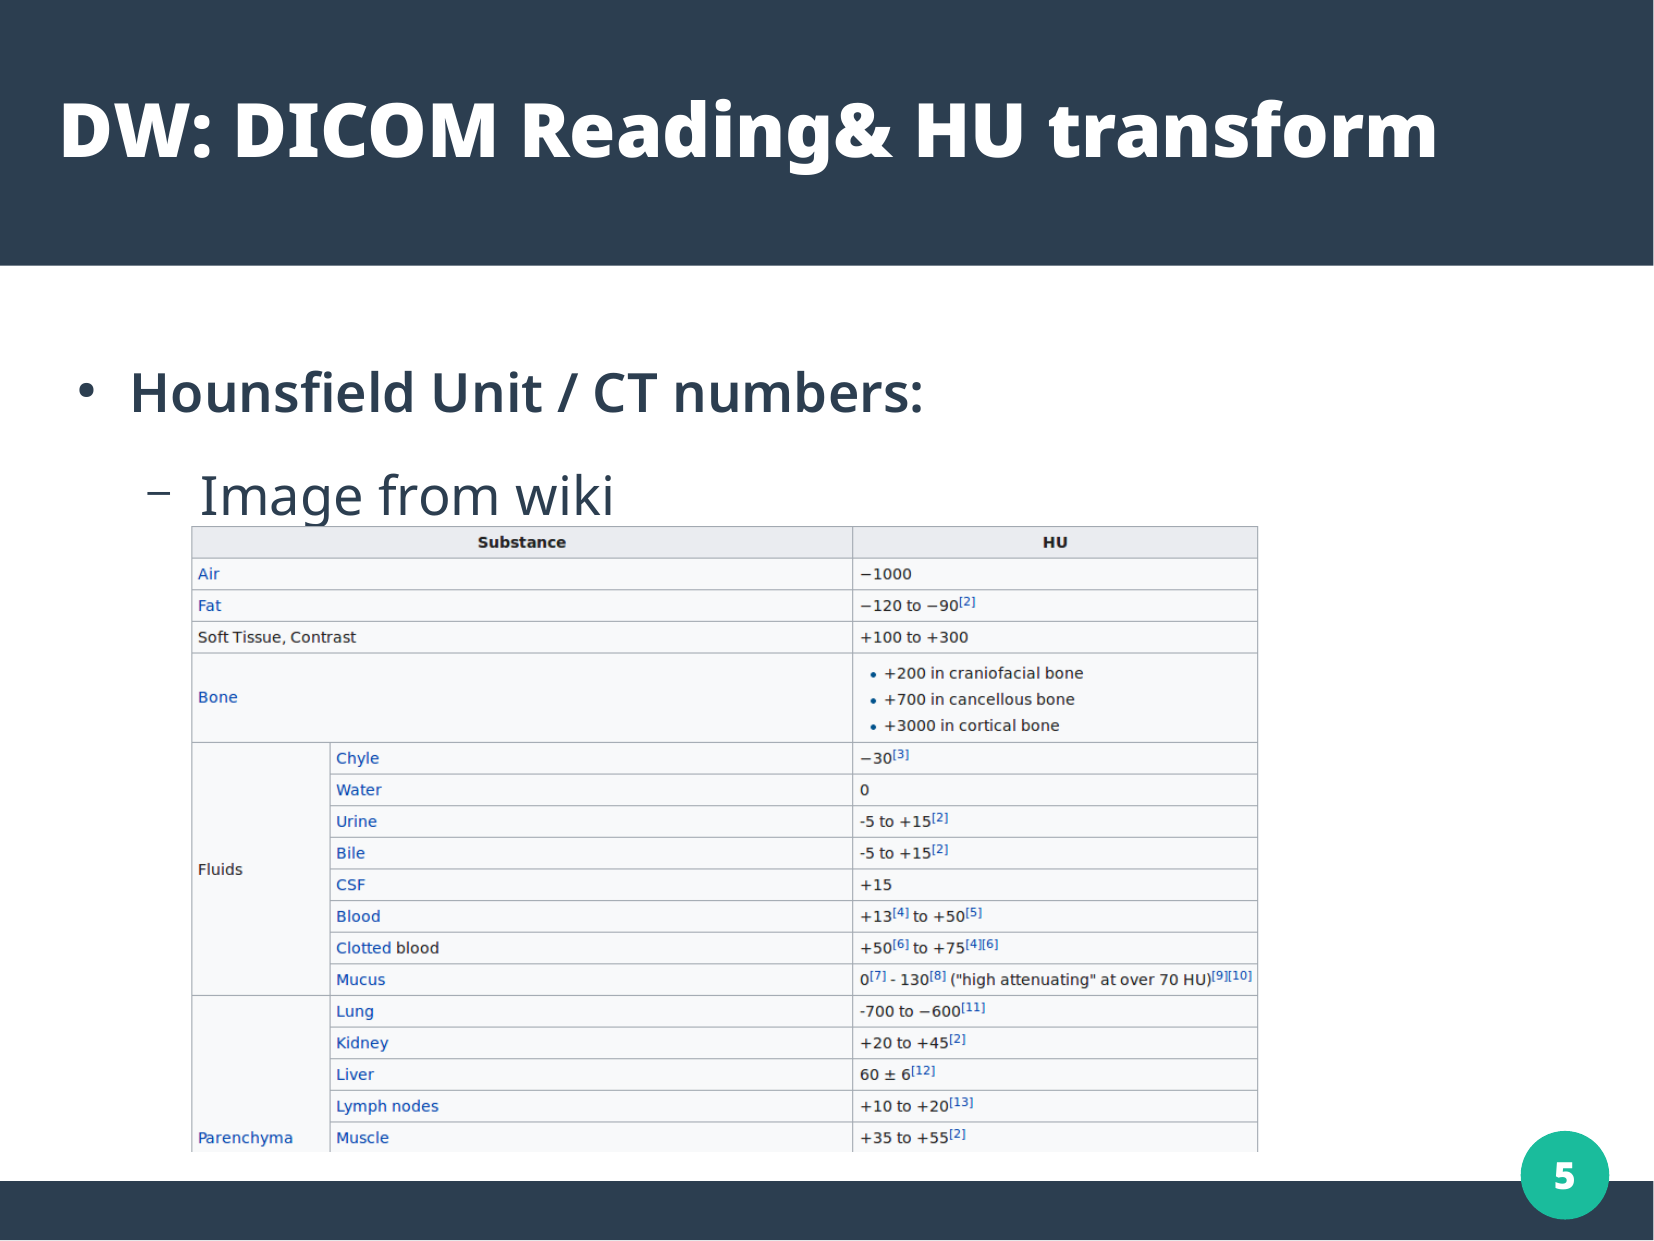

# DW: DICOM Reading& HU transform
Hounsfield Unit / CT numbers:
Image from wiki
5